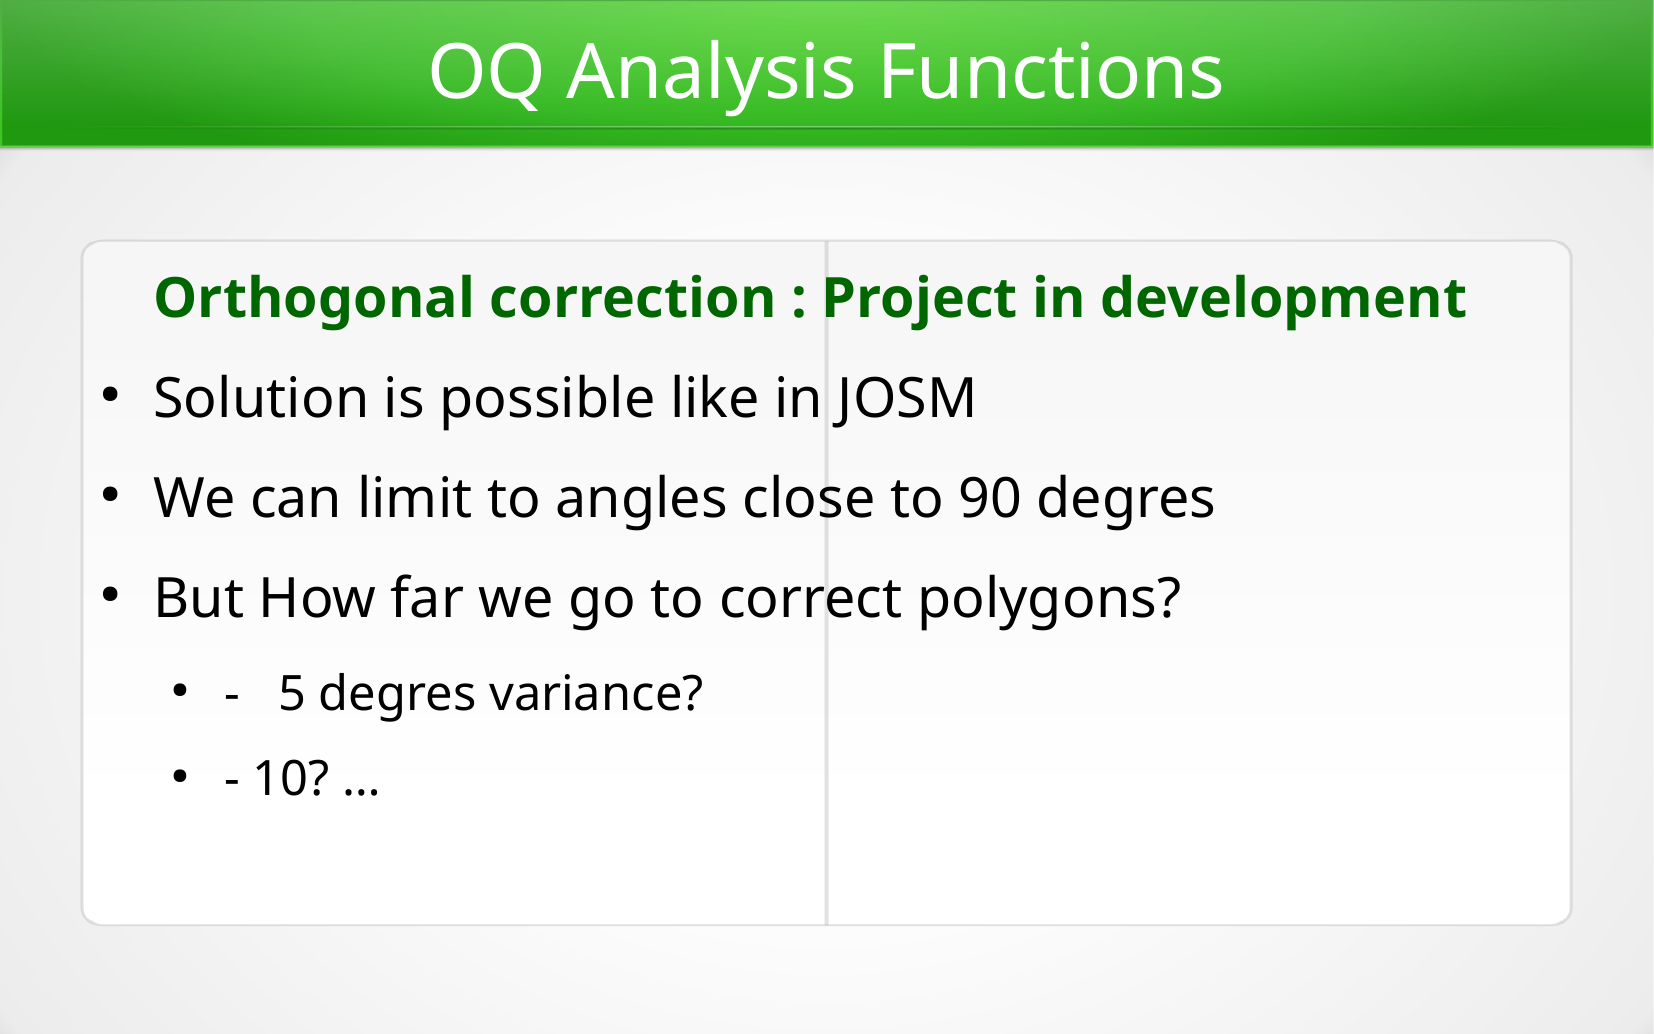

# OQ Analysis Functions
Orthogonal correction : Project in development
Solution is possible like in JOSM
We can limit to angles close to 90 degres
But How far we go to correct polygons?
- 5 degres variance?
- 10? …